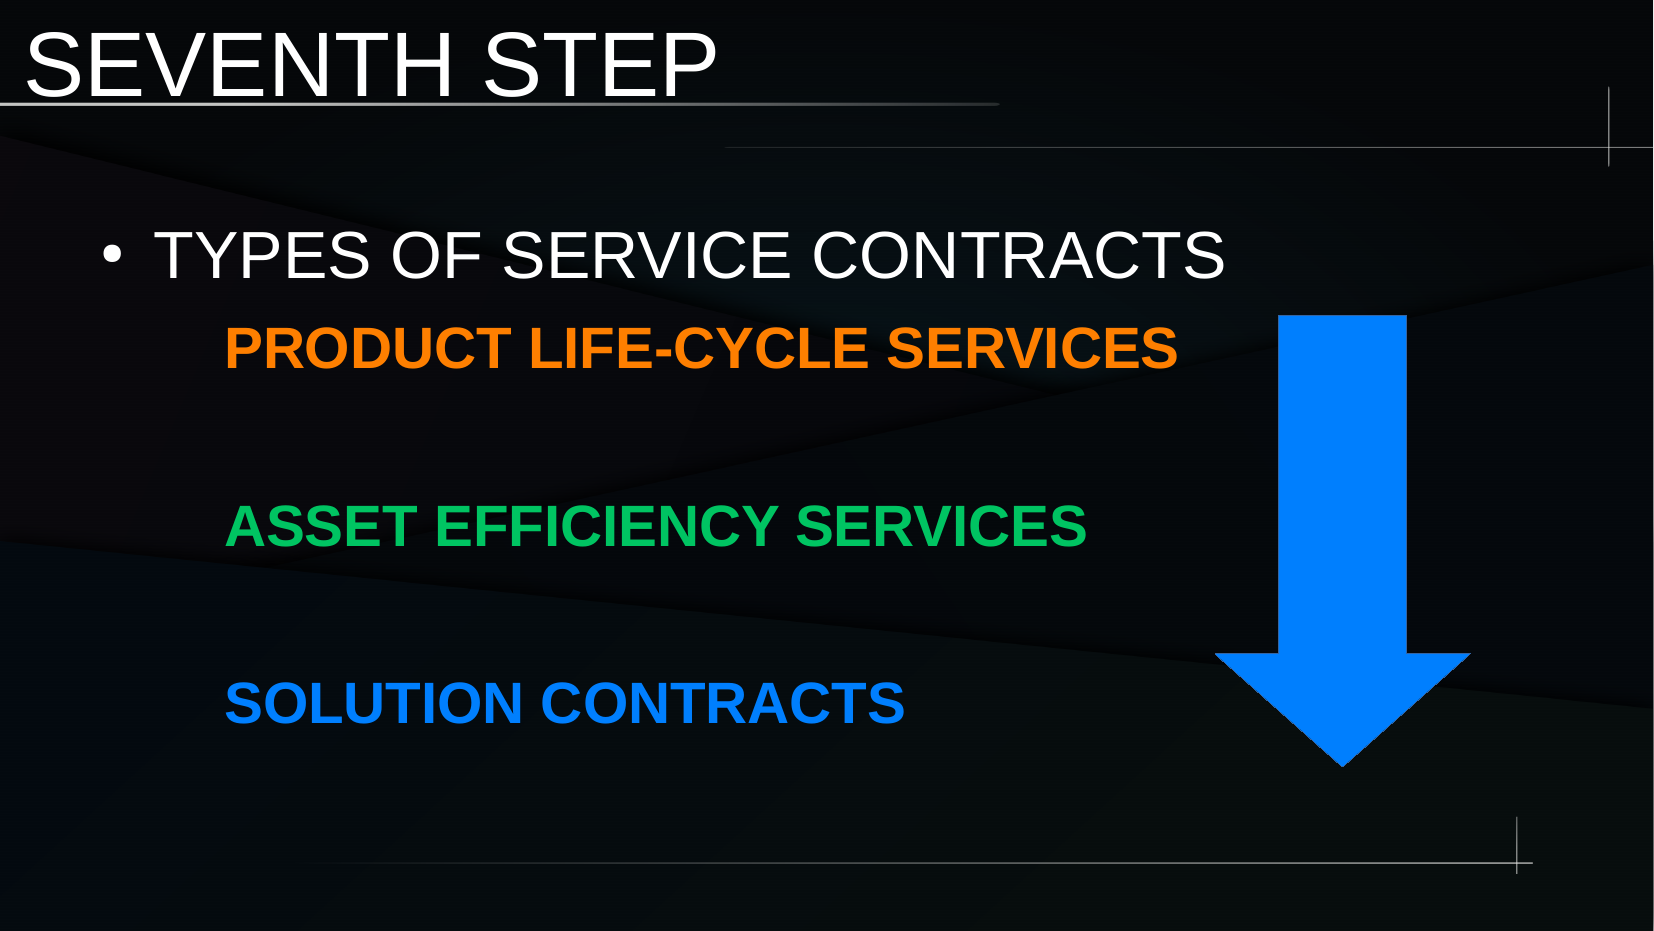

# SEVENTH STEP
TYPES OF SERVICE CONTRACTS
PRODUCT LIFE-CYCLE SERVICES
ASSET EFFICIENCY SERVICES
SOLUTION CONTRACTS